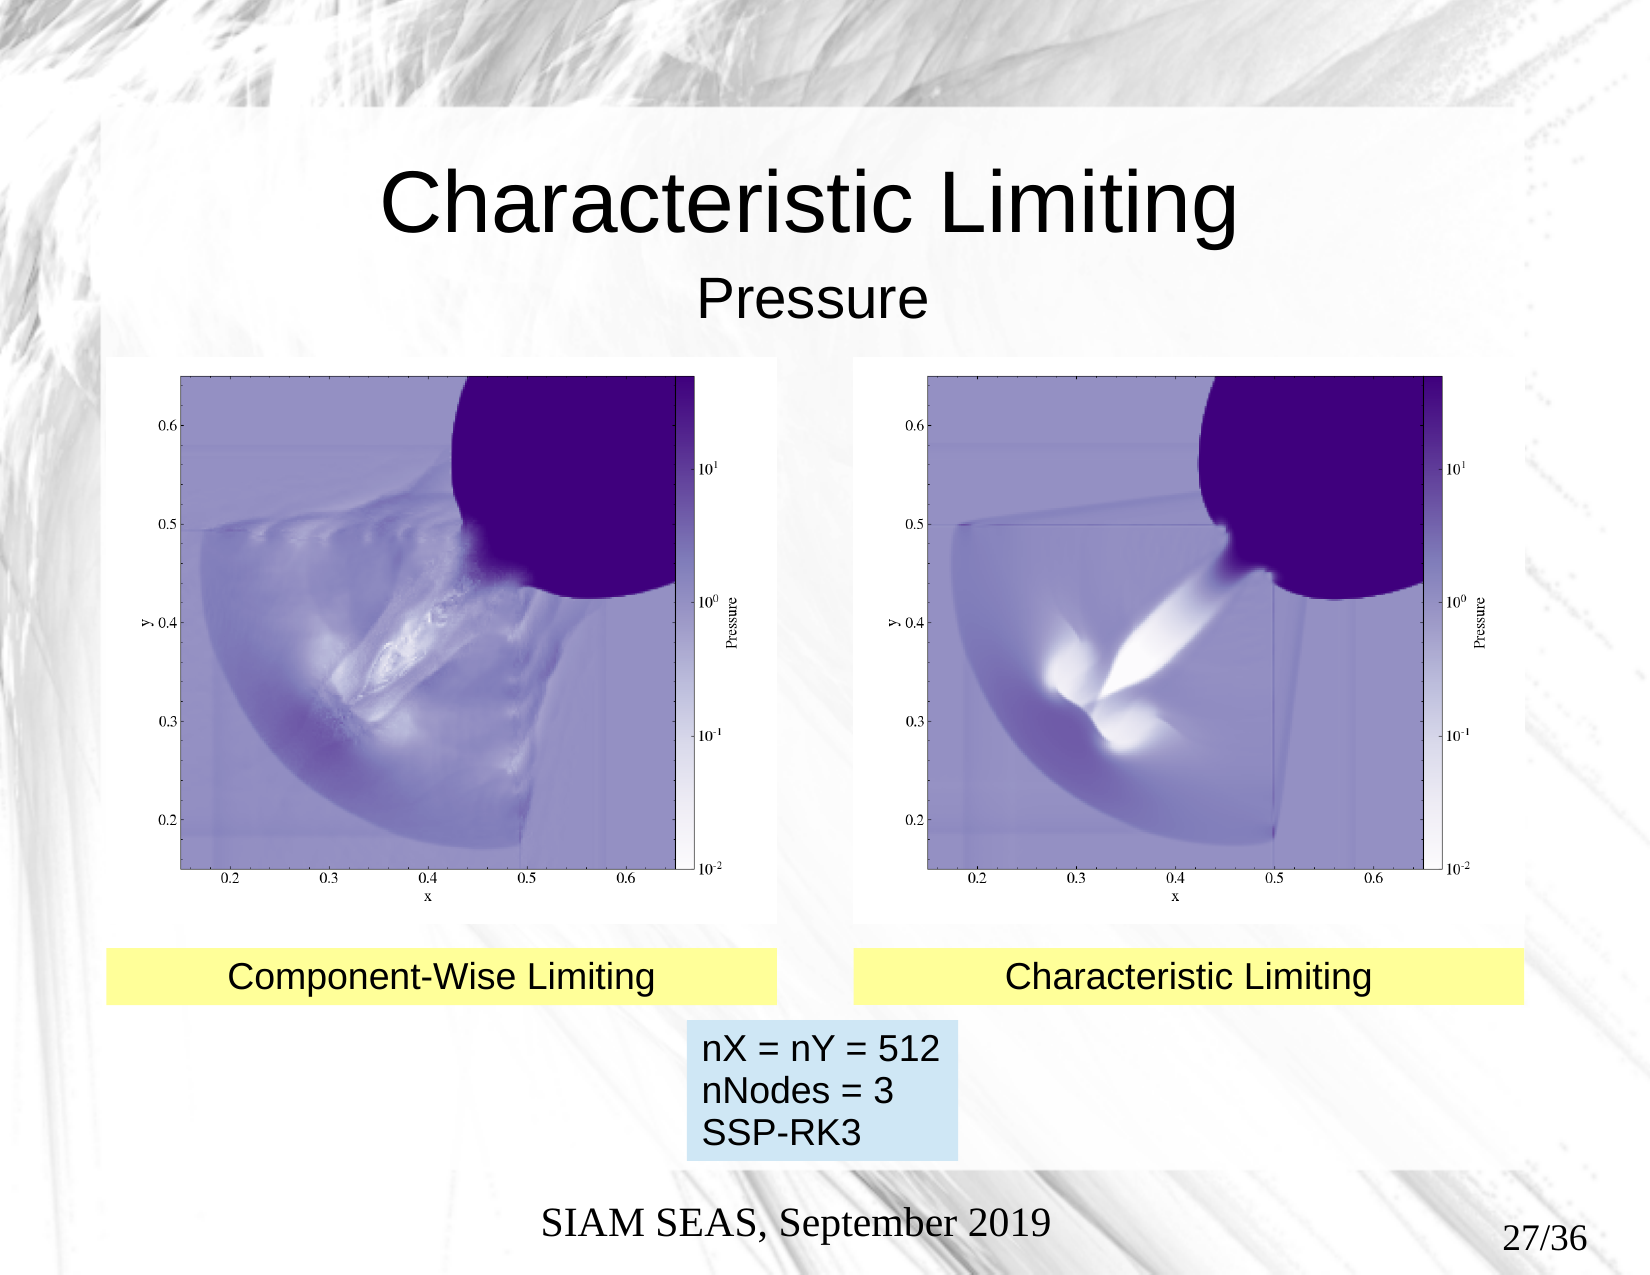

# Characteristic Limiting
Pressure
Characteristic Limiting
Component-Wise Limiting
nX = nY = 512
nNodes = 3
SSP-RK3
SIAM SEAS, September 2019
27